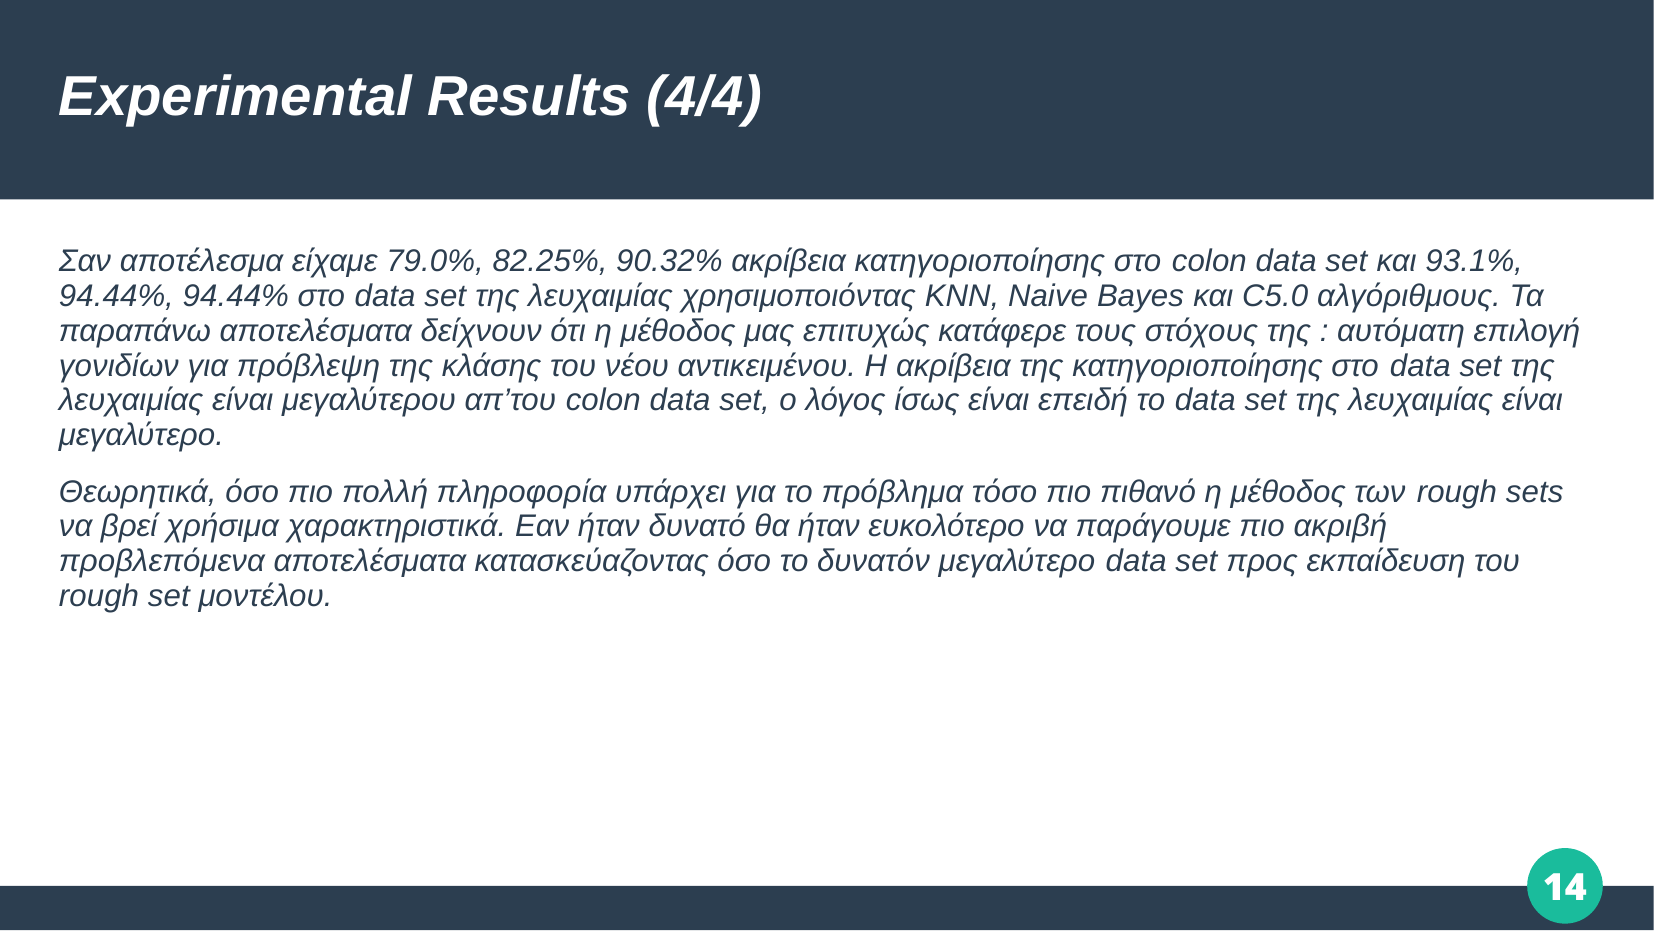

# Experimental Results (4/4)
Σαν αποτέλεσμα είχαμε 79.0%, 82.25%, 90.32% ακρίβεια κατηγοριοποίησης στο colon data set και 93.1%, 94.44%, 94.44% στο data set της λευχαιμίας χρησιμοποιόντας KNN, Naive Bayes και C5.0 αλγόριθμους. Τα παραπάνω αποτελέσματα δείχνουν ότι η μέθοδος μας επιτυχώς κατάφερε τους στόχους της : αυτόματη επιλογή γονιδίων για πρόβλεψη της κλάσης του νέου αντικειμένου. Η ακρίβεια της κατηγοριοποίησης στο data set της λευχαιμίας είναι μεγαλύτερου απ’του colon data set, ο λόγος ίσως είναι επειδή το data set της λευχαιμίας είναι μεγαλύτερο.
Θεωρητικά, όσο πιο πολλή πληροφορία υπάρχει για το πρόβλημα τόσο πιο πιθανό η μέθοδος των rough sets να βρεί χρήσιμα χαρακτηριστικά. Εαν ήταν δυνατό θα ήταν ευκολότερο να παράγουμε πιο ακριβή προβλεπόμενα αποτελέσματα κατασκεύαζοντας όσο το δυνατόν μεγαλύτερο data set προς εκπαίδευση του rough set μοντέλου.